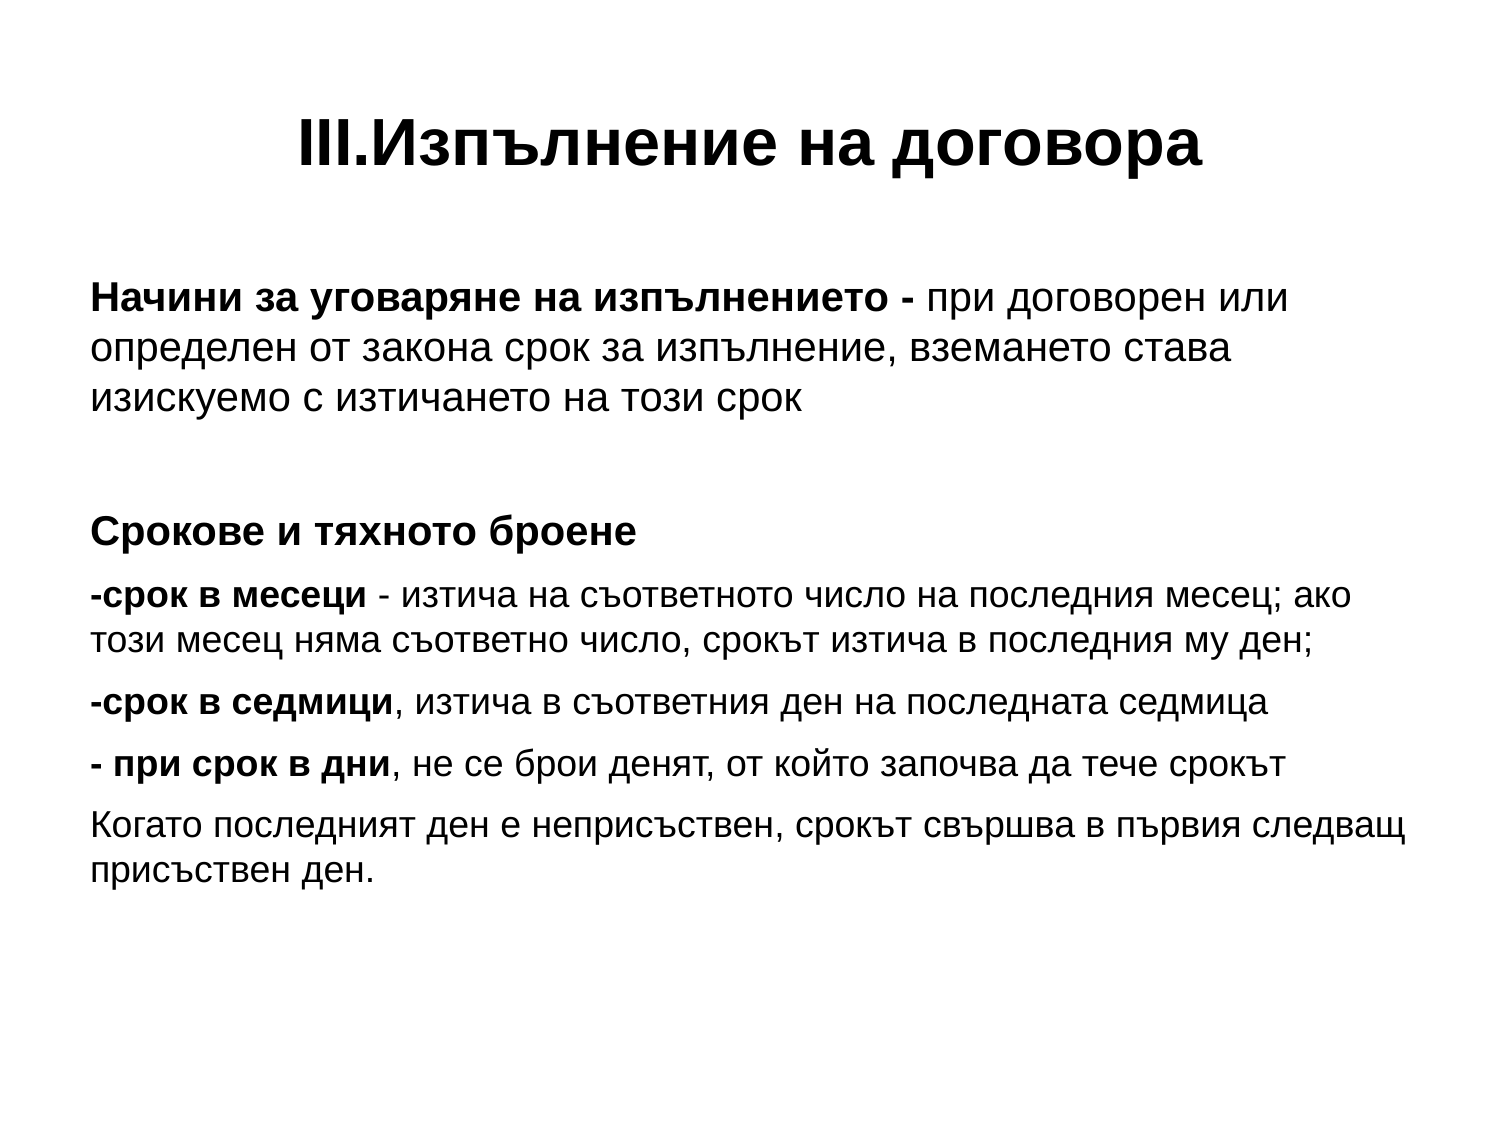

# ІІІ.Изпълнение на договора
Начини за уговаряне на изпълнението - при договорен или определен от закона срок за изпълнение, вземането става изискуемо с изтичането на този срок
Срокове и тяхното броене
-срок в месеци - изтича на съответното число на последния месец; ако този месец няма съответно число, срокът изтича в последния му ден;
-срок в седмици, изтича в съответния ден на последната седмица
- при срок в дни, не се брои денят, от който започва да тече срокът
Когато последният ден е неприсъствен, срокът свършва в първия следващ присъствен ден.